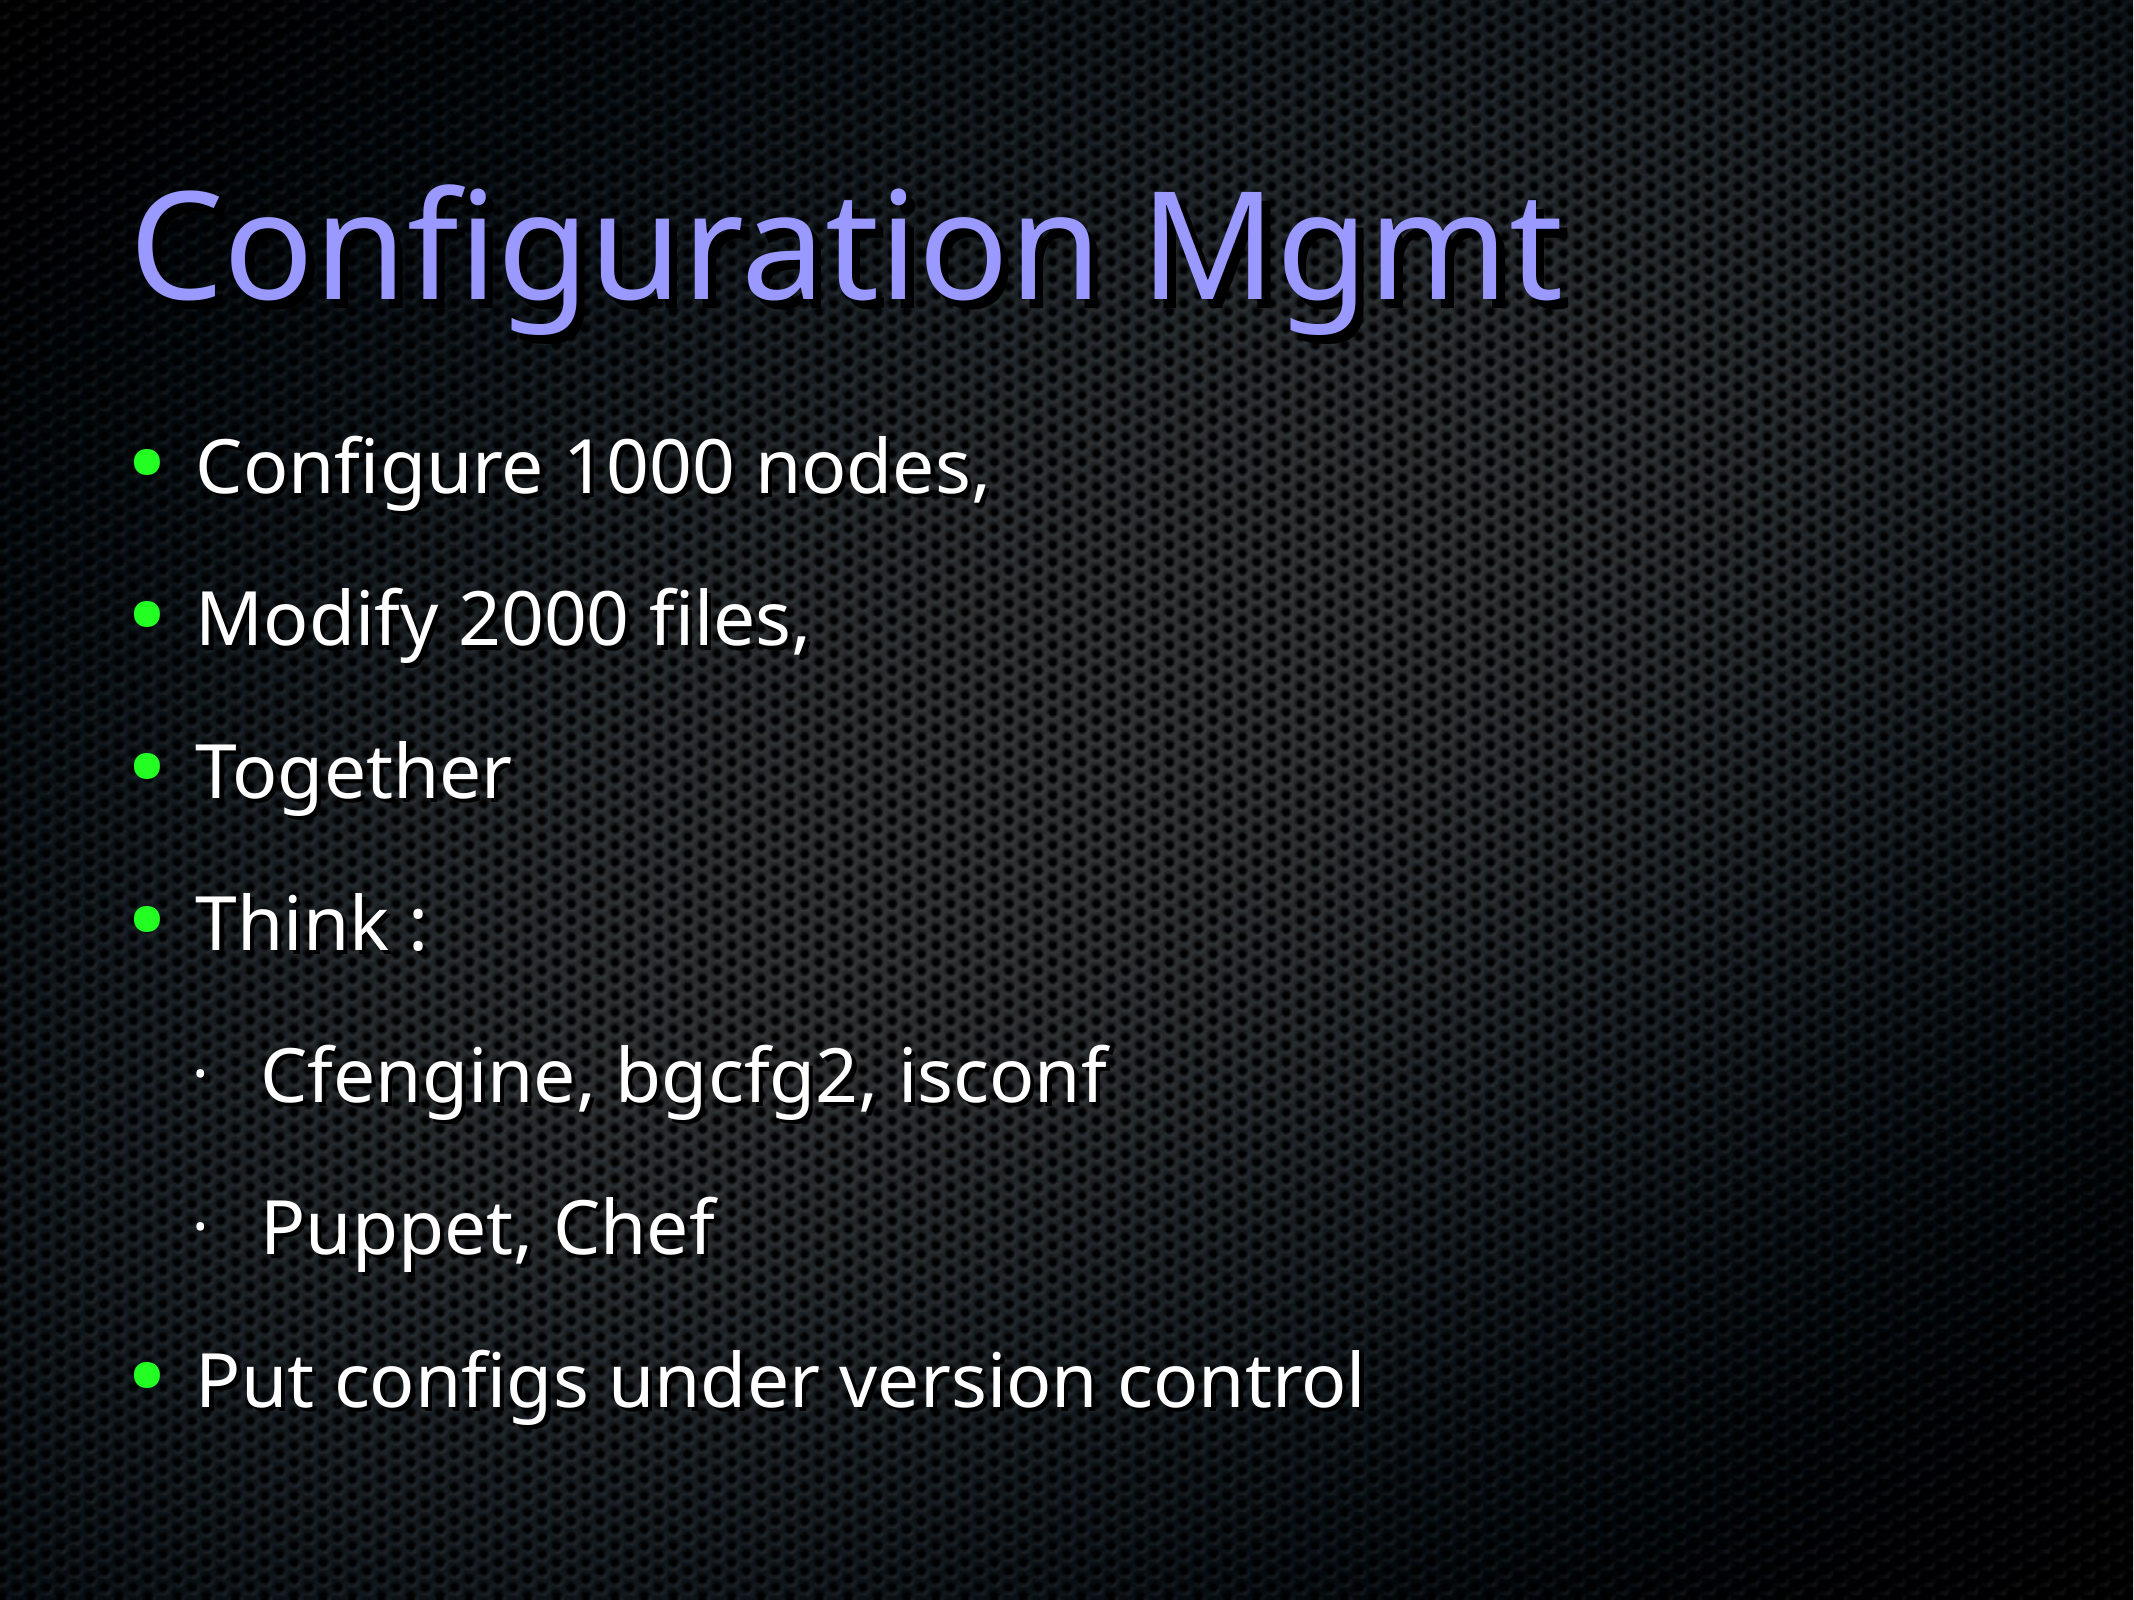

# Configuration Mgmt
Configure 1000 nodes,
Modify 2000 files,
Together
Think :
Cfengine, bgcfg2, isconf
Puppet, Chef
Put configs under version control